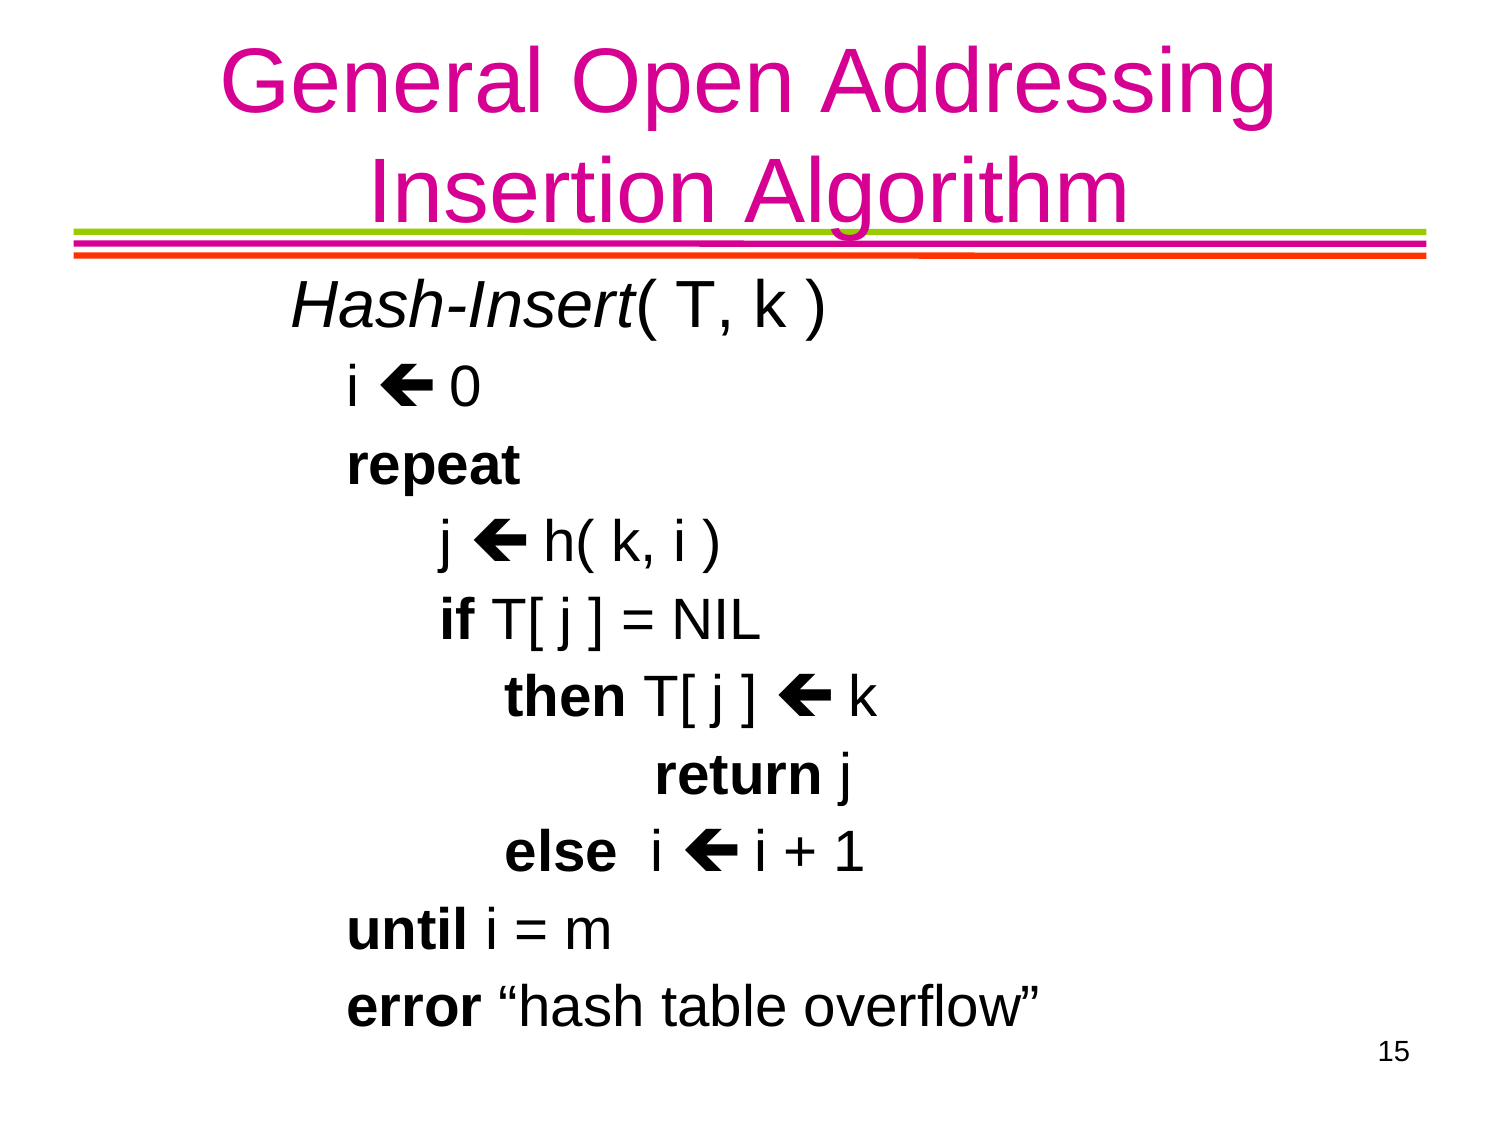

General Open Addressing Insertion Algorithm
Hash-Insert( T, k )
	i  0
	repeat
		j  h( k, i )
		if T[ j ] = NIL
		 then T[ j ]  k
			 return j
		 else i  i + 1
	until i = m
	error “hash table overflow”